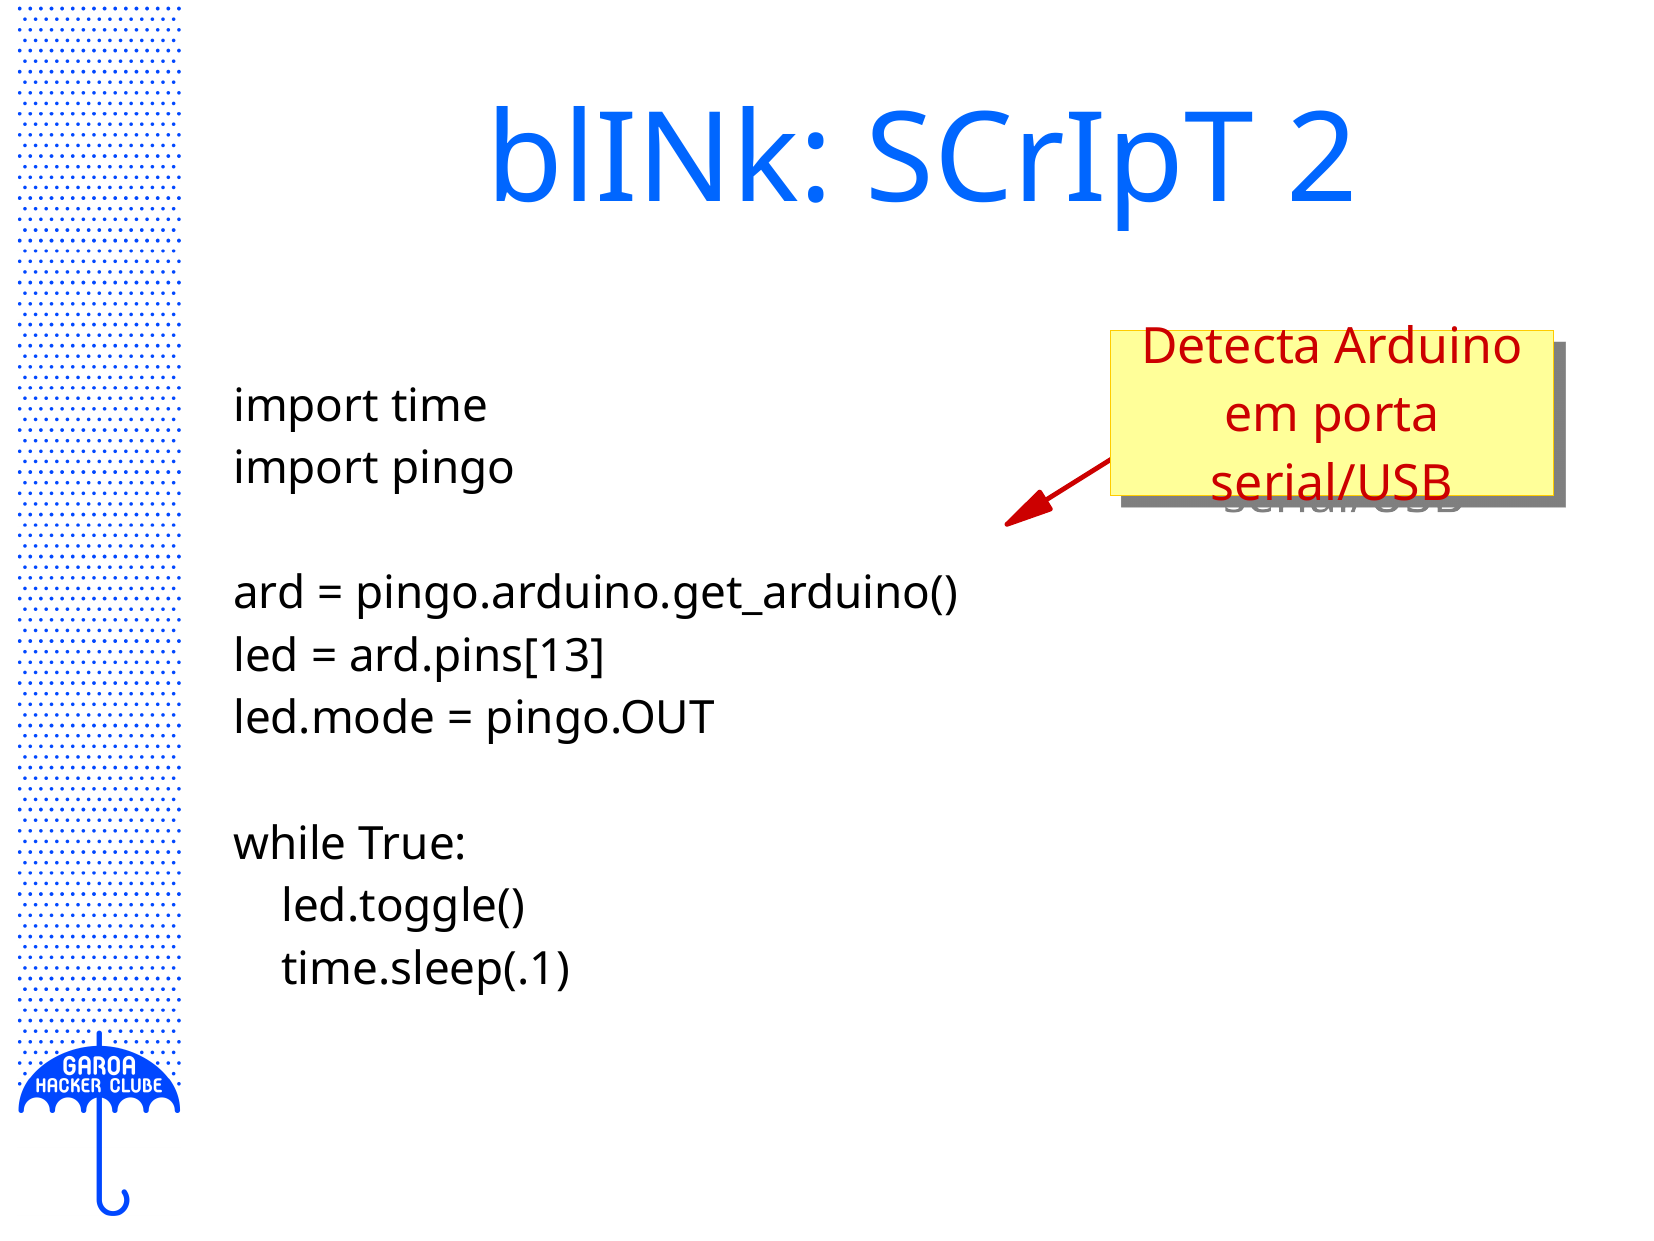

# blINk: SCrIpT 2
Detecta Arduino em porta serial/USB
import time
import pingo
ard = pingo.arduino.get_arduino()
led = ard.pins[13]
led.mode = pingo.OUT
while True:
 led.toggle()
 time.sleep(.1)